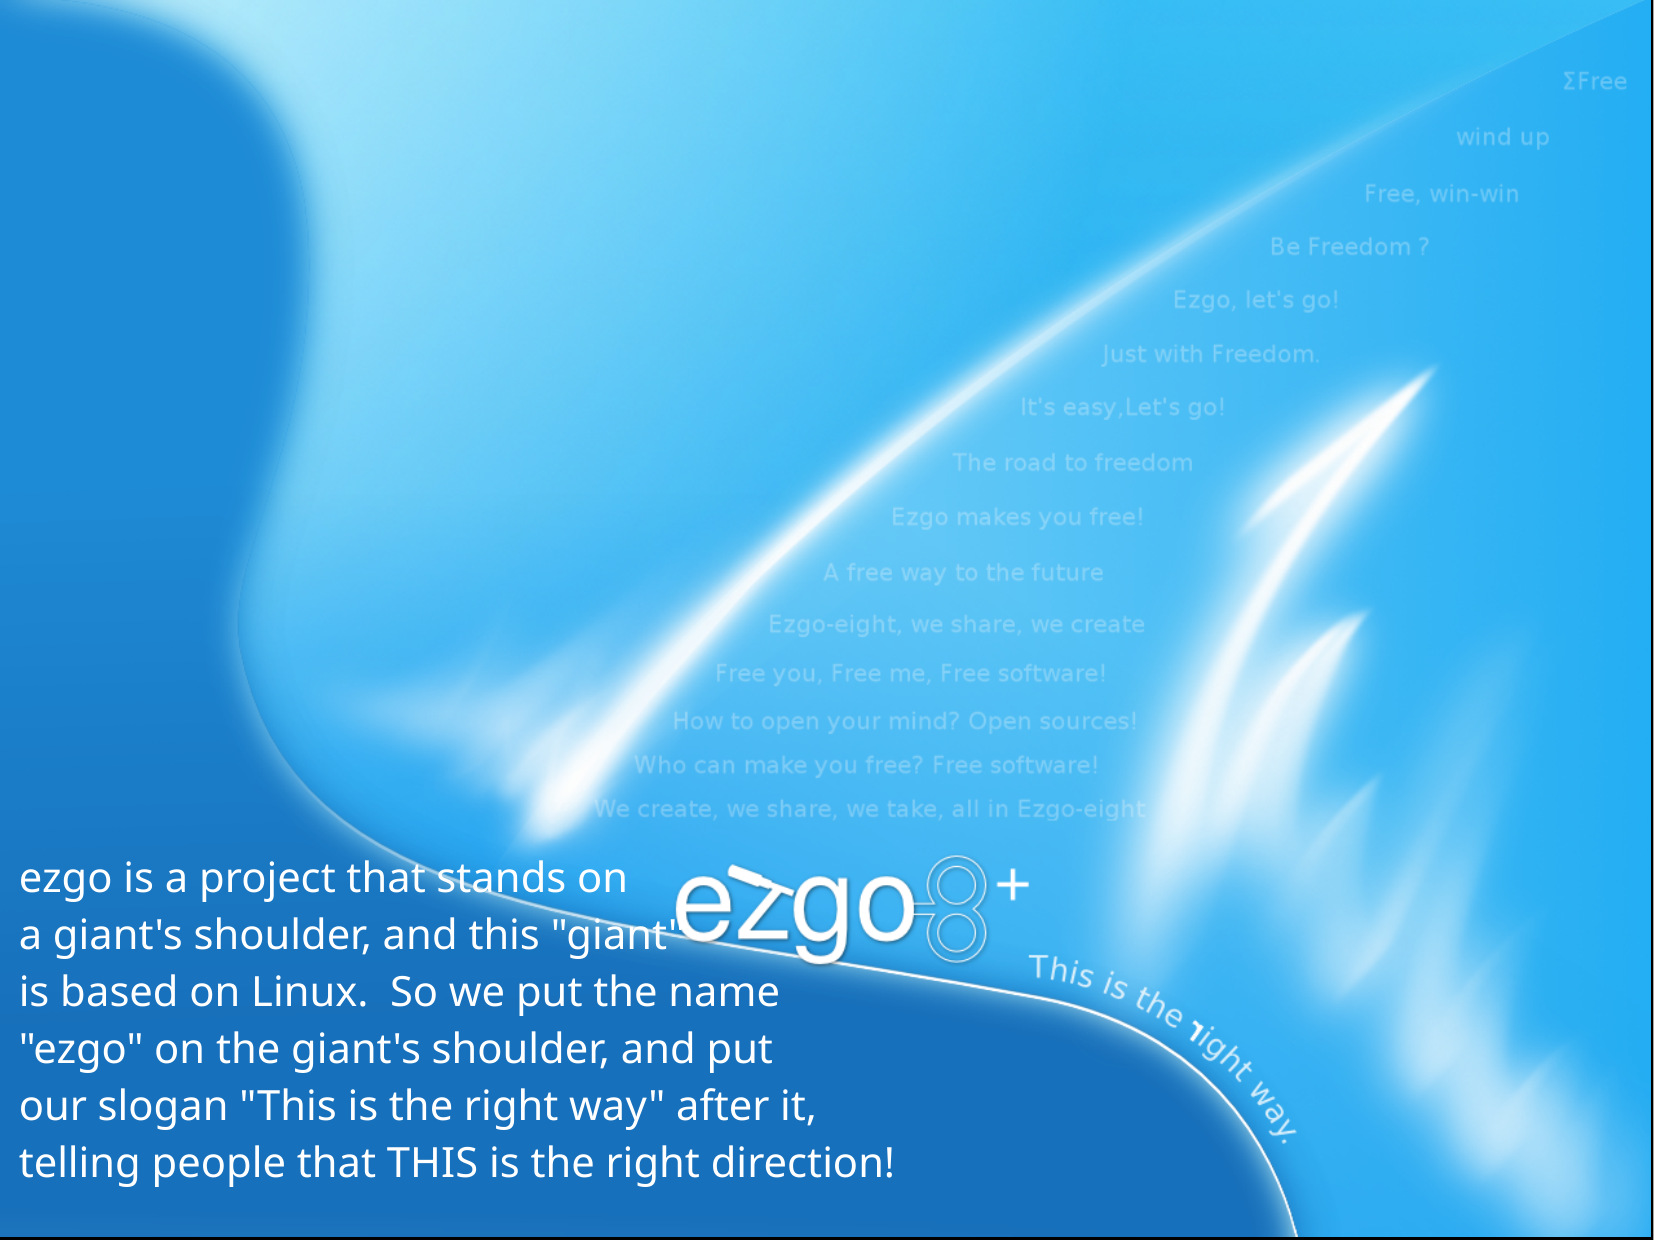

ezgo is a project that stands on
a giant's shoulder, and this "giant"
is based on Linux. So we put the name
"ezgo" on the giant's shoulder, and put
our slogan "This is the right way" after it,
telling people that THIS is the right direction!